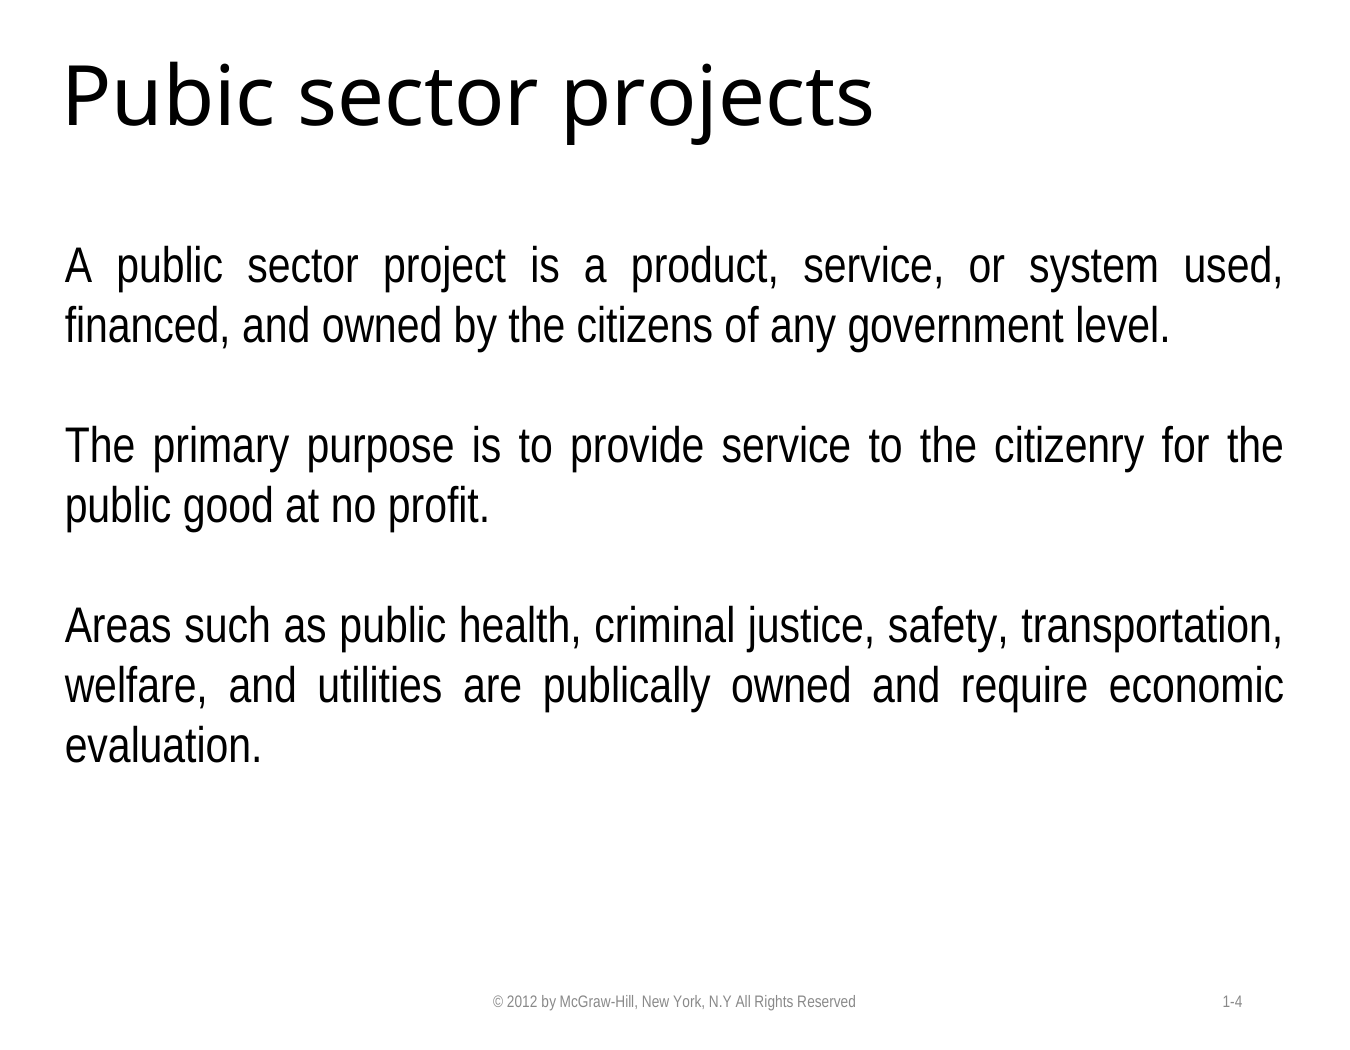

# Pubic sector projects
A public sector project is a product, service, or system used, financed, and owned by the citizens of any government level.
The primary purpose is to provide service to the citizenry for the public good at no profit.
Areas such as public health, criminal justice, safety, transportation, welfare, and utilities are publically owned and require economic evaluation.
© 2012 by McGraw-Hill, New York, N.Y All Rights Reserved